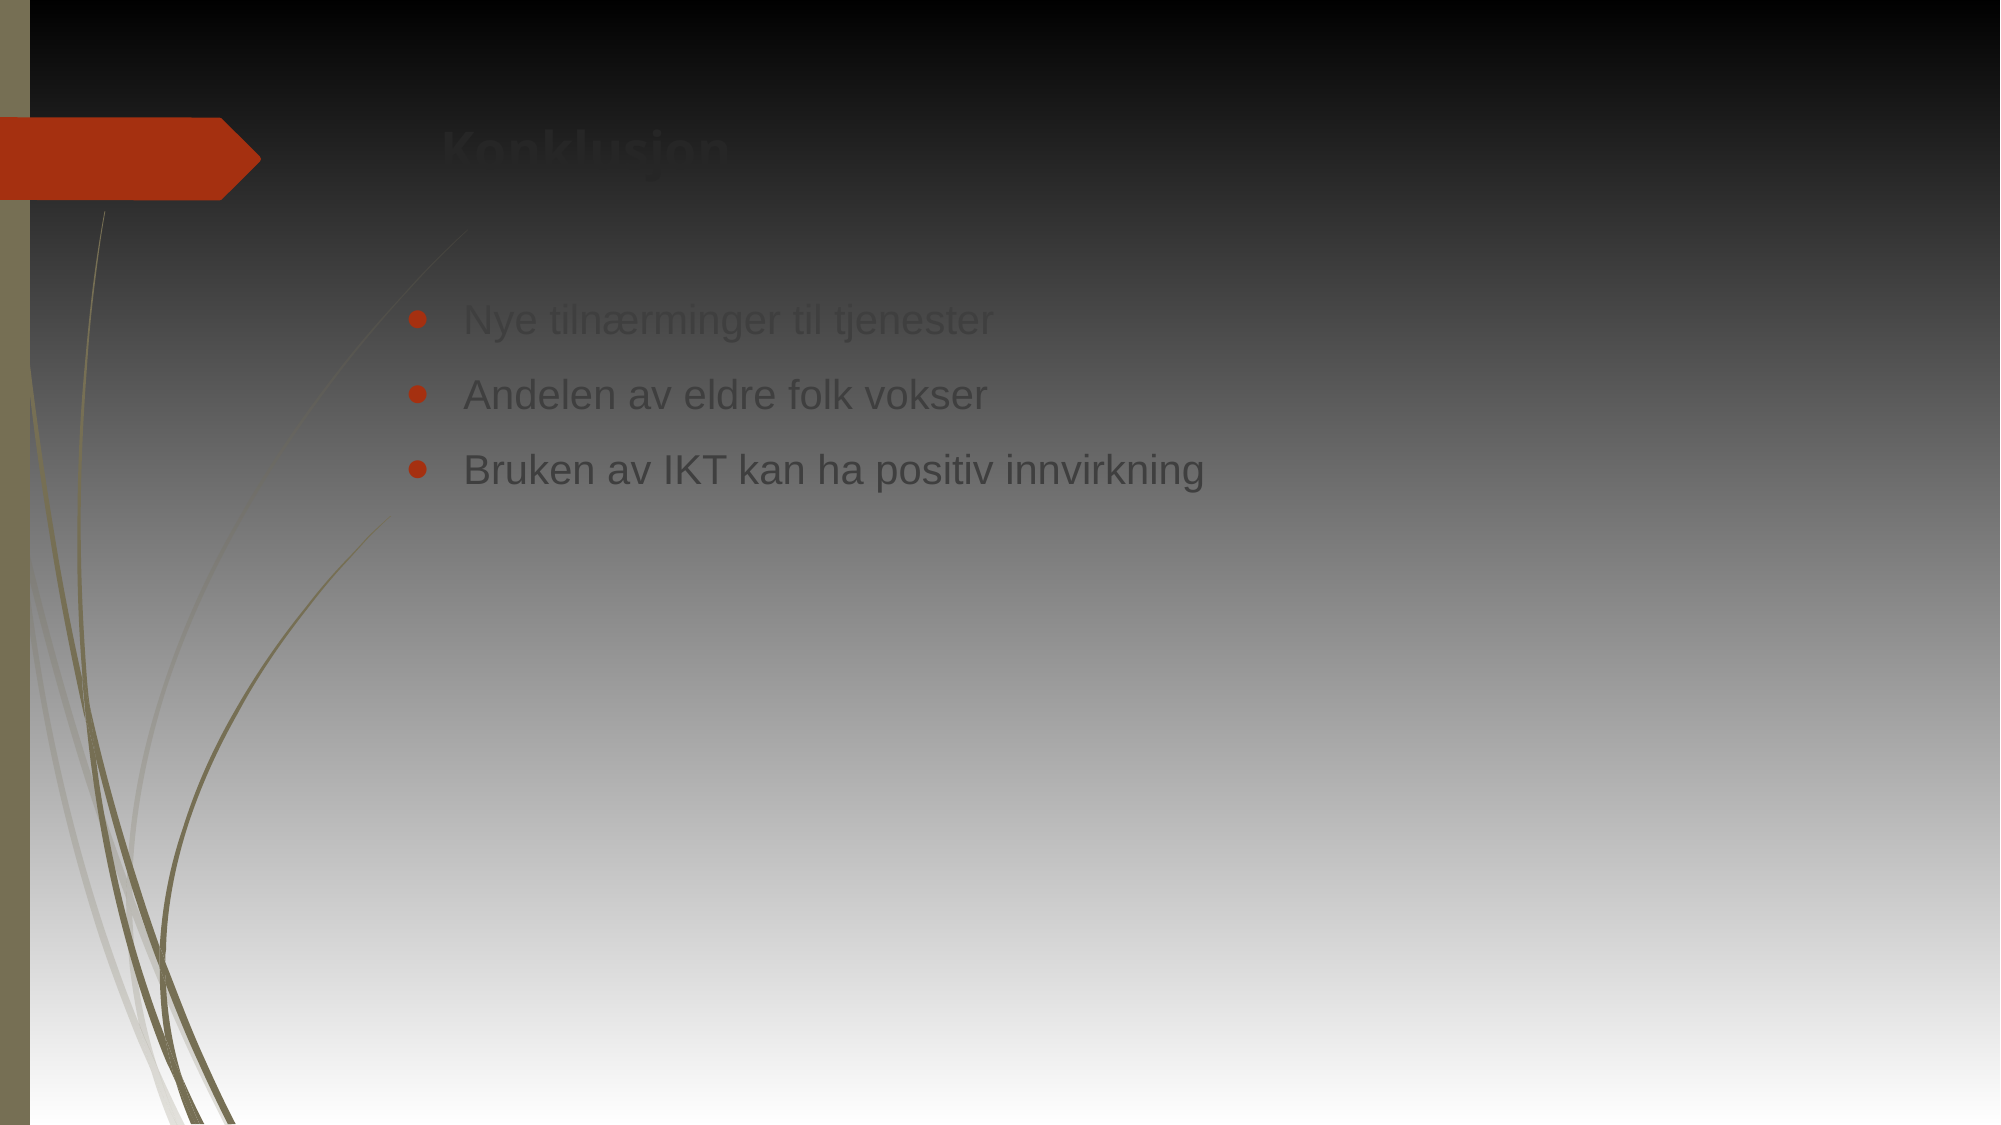

# Konklusjon
Nye tilnærminger til tjenester
Andelen av eldre folk vokser
Bruken av IKT kan ha positiv innvirkning